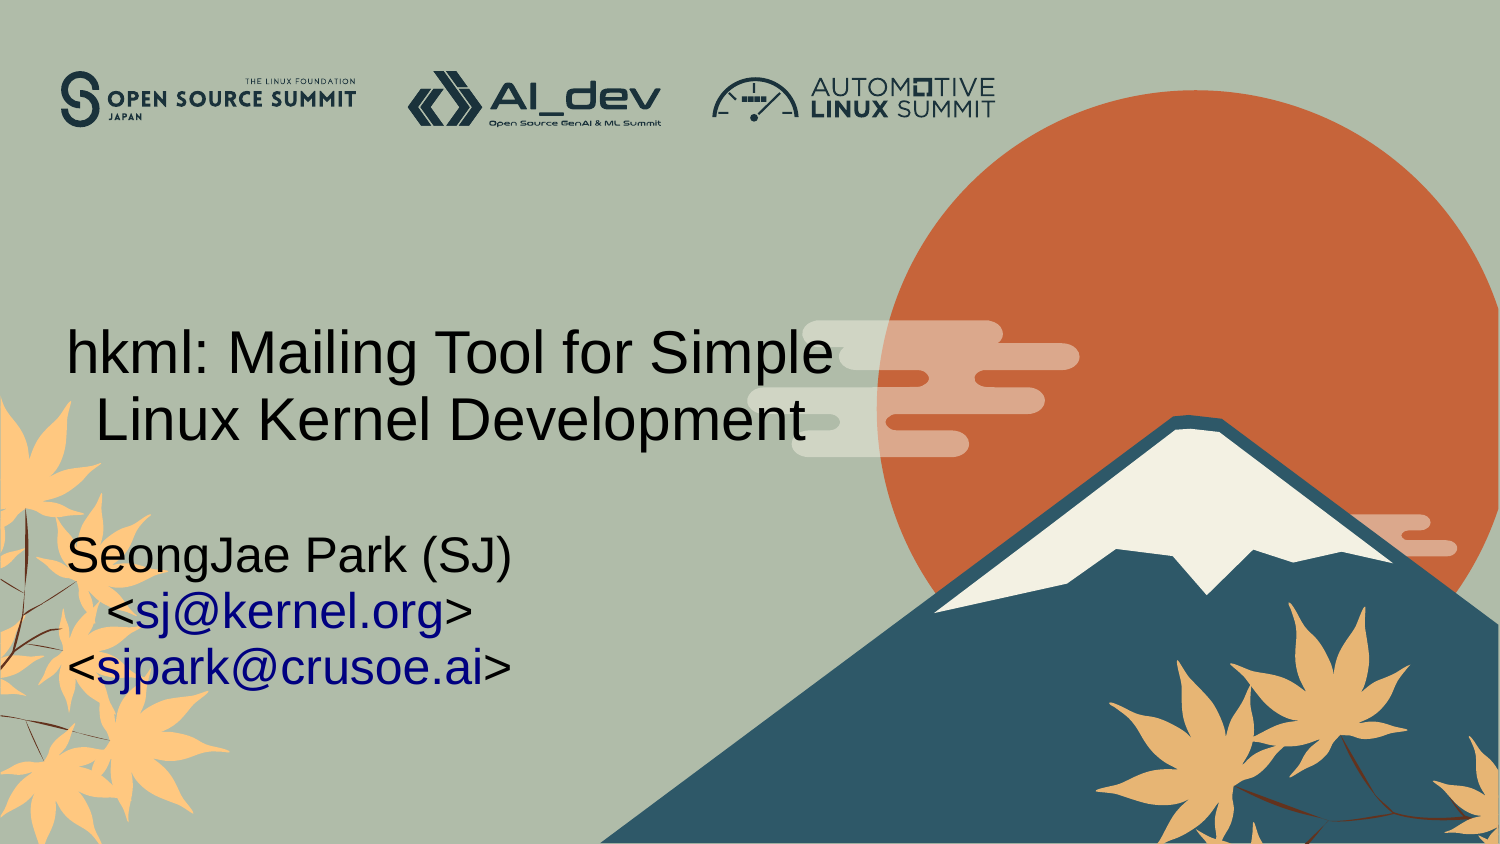

# hkml: Mailing Tool for Simple Linux Kernel Development
SeongJae Park (SJ)
<sj@kernel.org>
<sjpark@crusoe.ai>